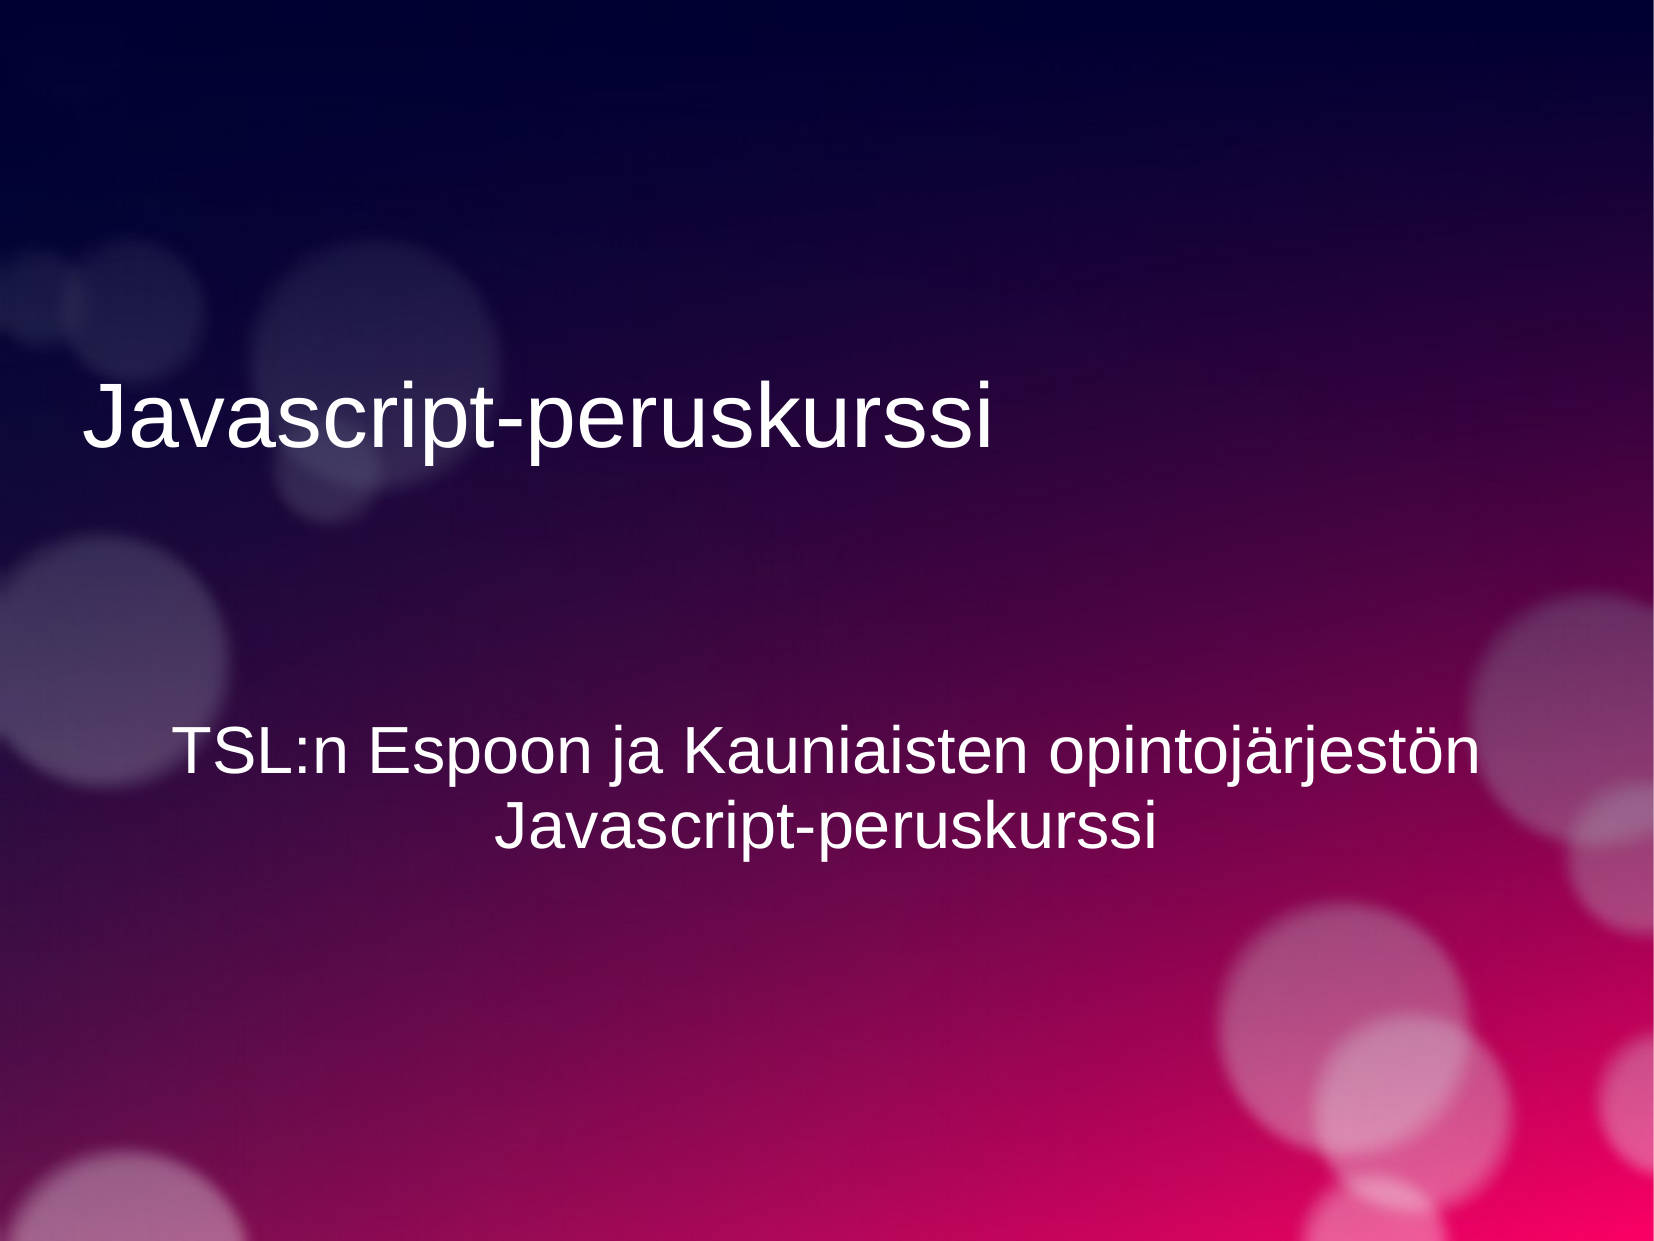

# Javascript-peruskurssi
TSL:n Espoon ja Kauniaisten opintojärjestön Javascript-peruskurssi